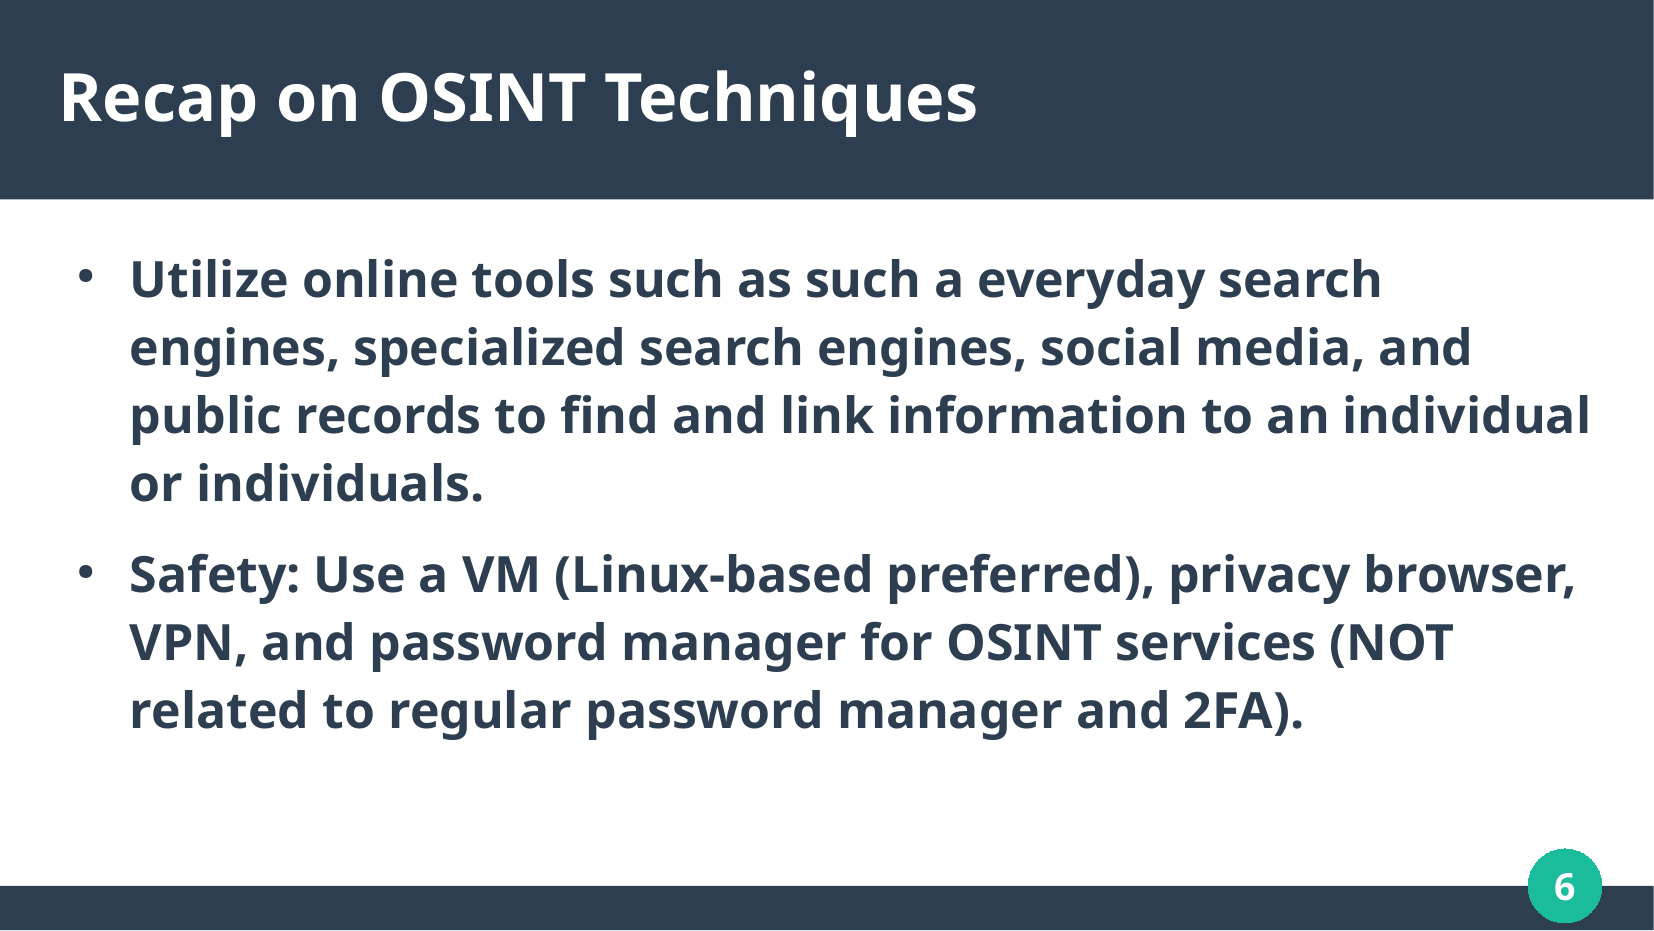

# Recap on OSINT Techniques
Utilize online tools such as such a everyday search engines, specialized search engines, social media, and public records to find and link information to an individual or individuals.
Safety: Use a VM (Linux-based preferred), privacy browser, VPN, and password manager for OSINT services (NOT related to regular password manager and 2FA).
6